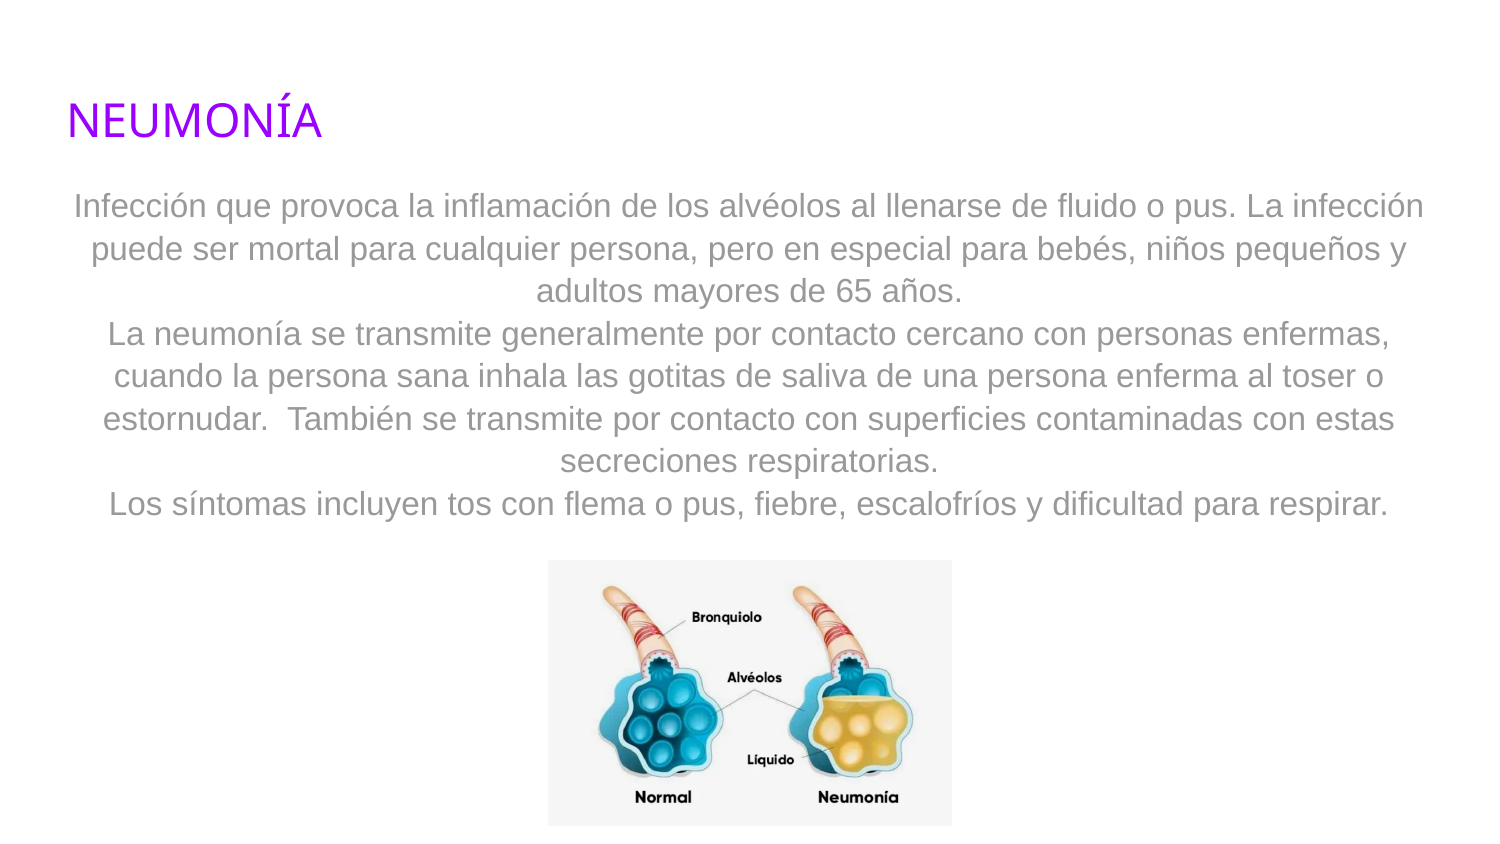

# NEUMONÍA
Infección que provoca la inflamación de los alvéolos al llenarse de fluido o pus. La infección puede ser mortal para cualquier persona, pero en especial para bebés, niños pequeños y adultos mayores de 65 años.
La neumonía se transmite generalmente por contacto cercano con personas enfermas, cuando la persona sana inhala las gotitas de saliva de una persona enferma al toser o estornudar. También se transmite por contacto con superficies contaminadas con estas secreciones respiratorias.
Los síntomas incluyen tos con flema o pus, fiebre, escalofríos y dificultad para respirar.